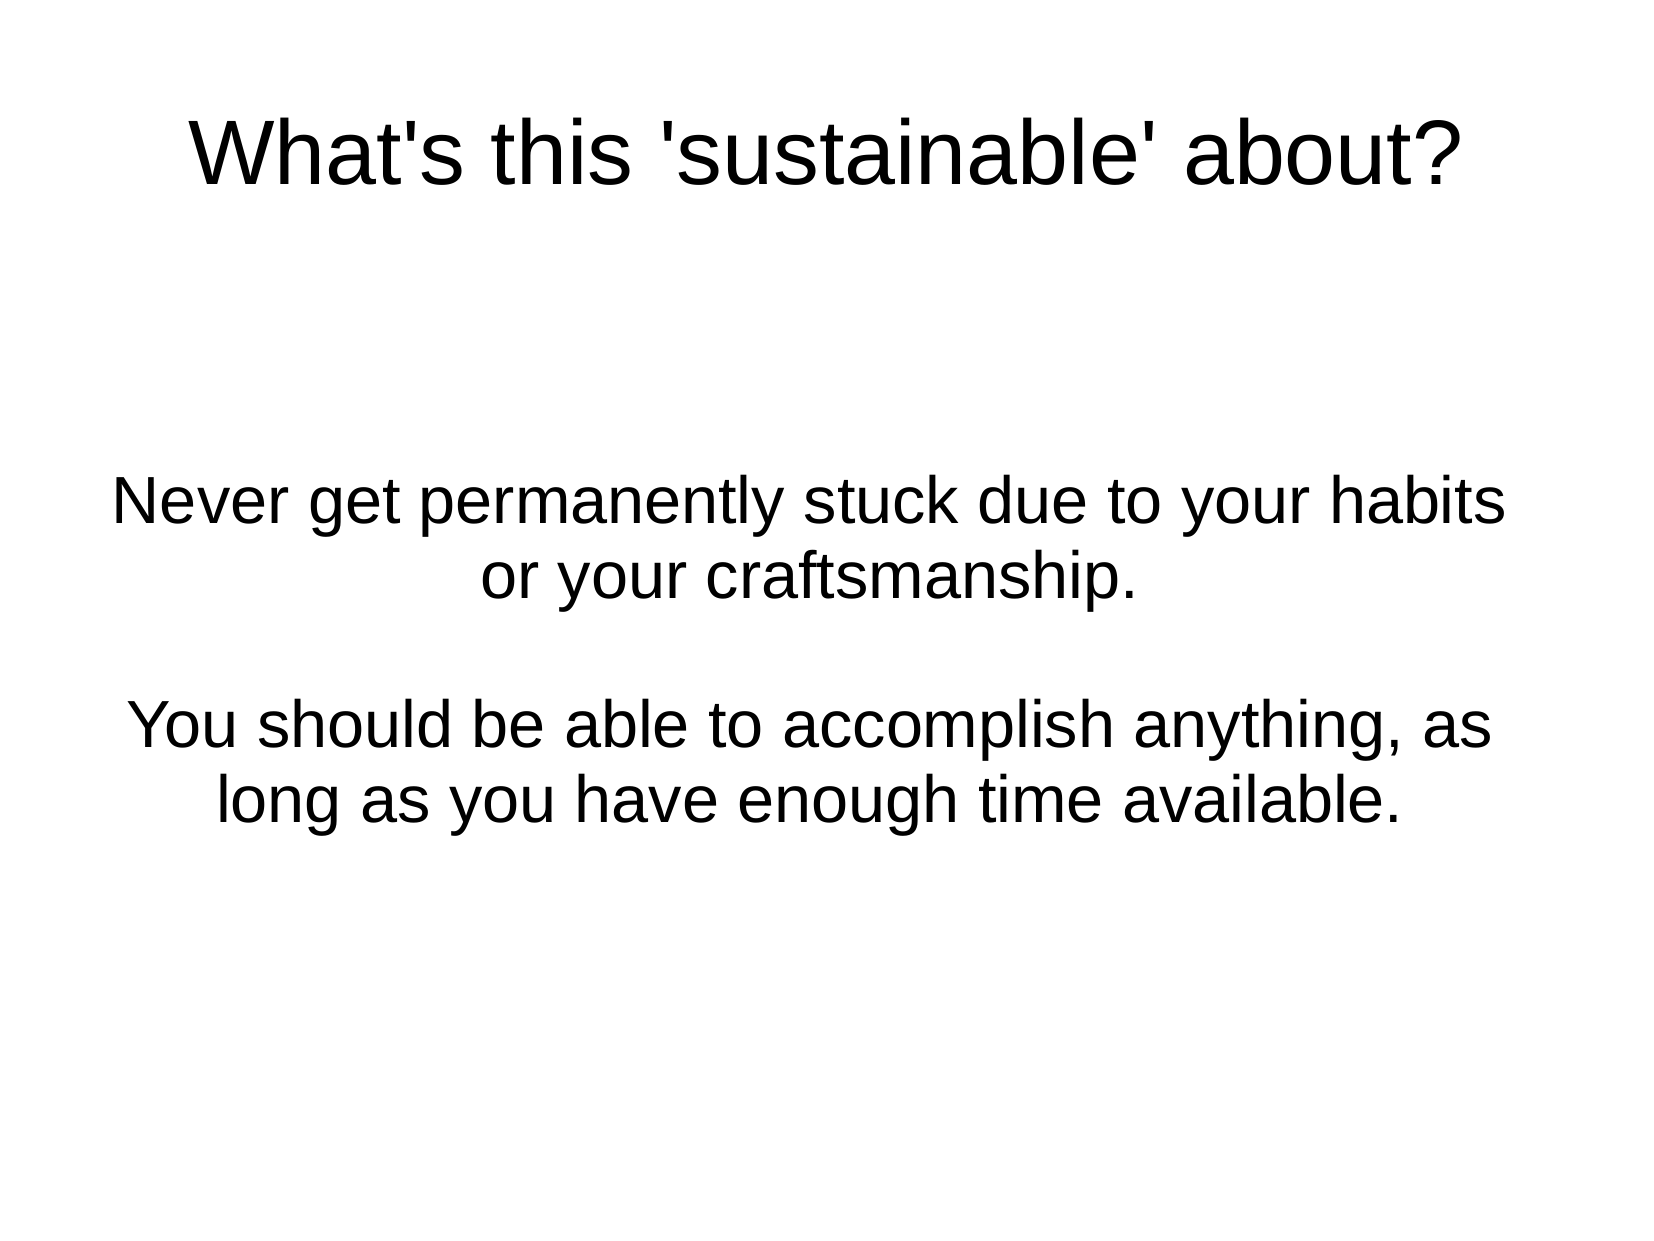

# What's this 'sustainable' about?
Never get permanently stuck due to your habits or your craftsmanship.
You should be able to accomplish anything, as long as you have enough time available.